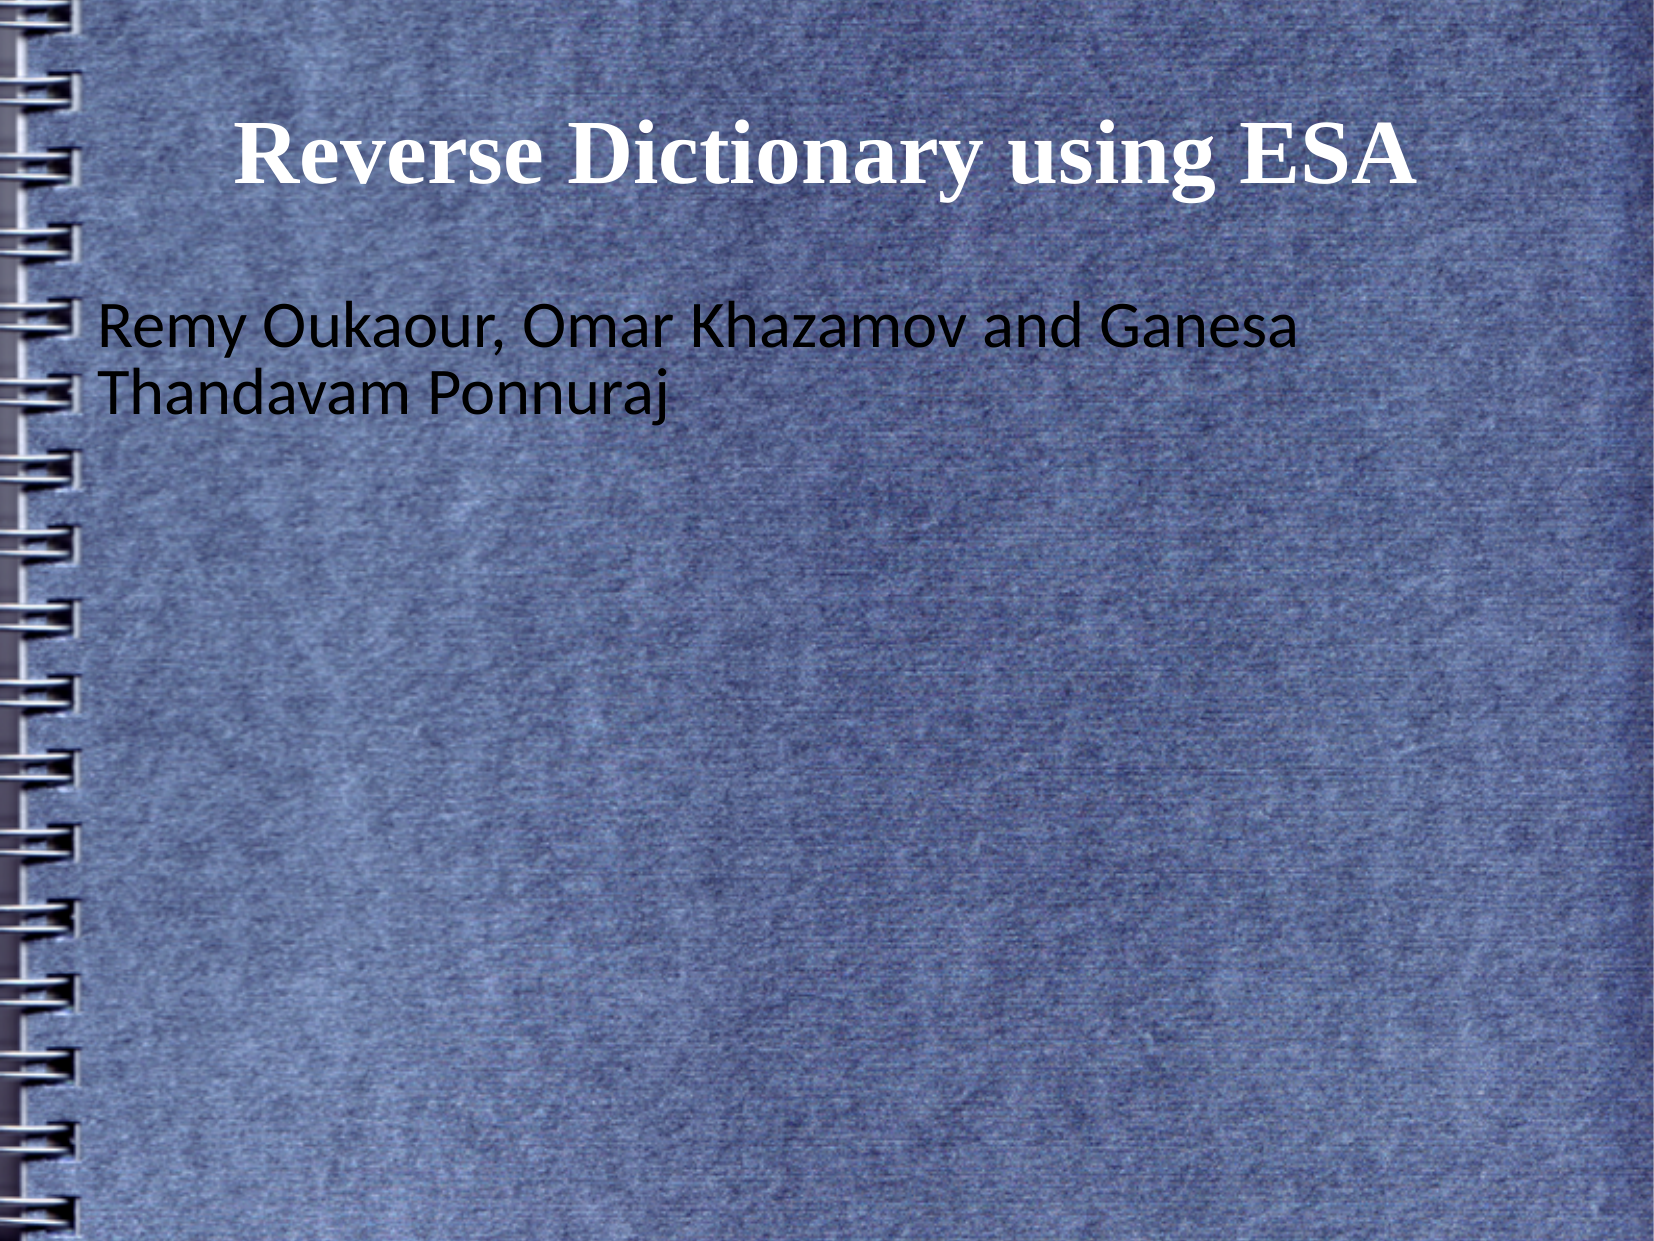

# Reverse Dictionary using ESA
Remy Oukaour, Omar Khazamov and Ganesa Thandavam Ponnuraj